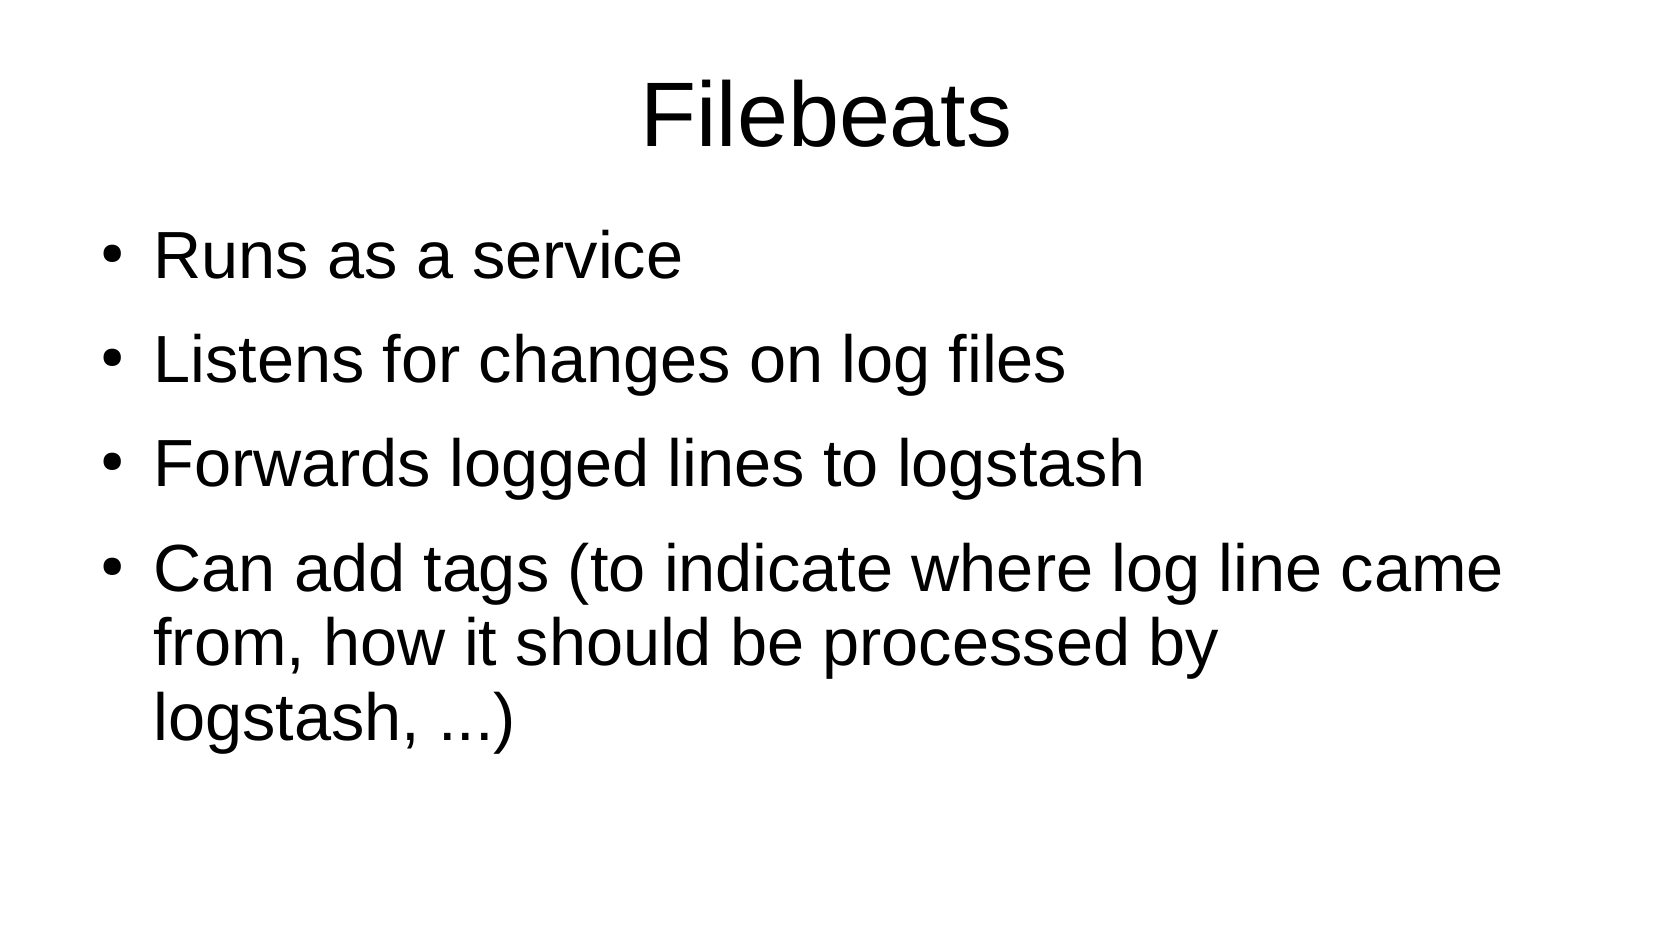

# Filebeats
Runs as a service
Listens for changes on log files
Forwards logged lines to logstash
Can add tags (to indicate where log line came from, how it should be processed by logstash, ...)